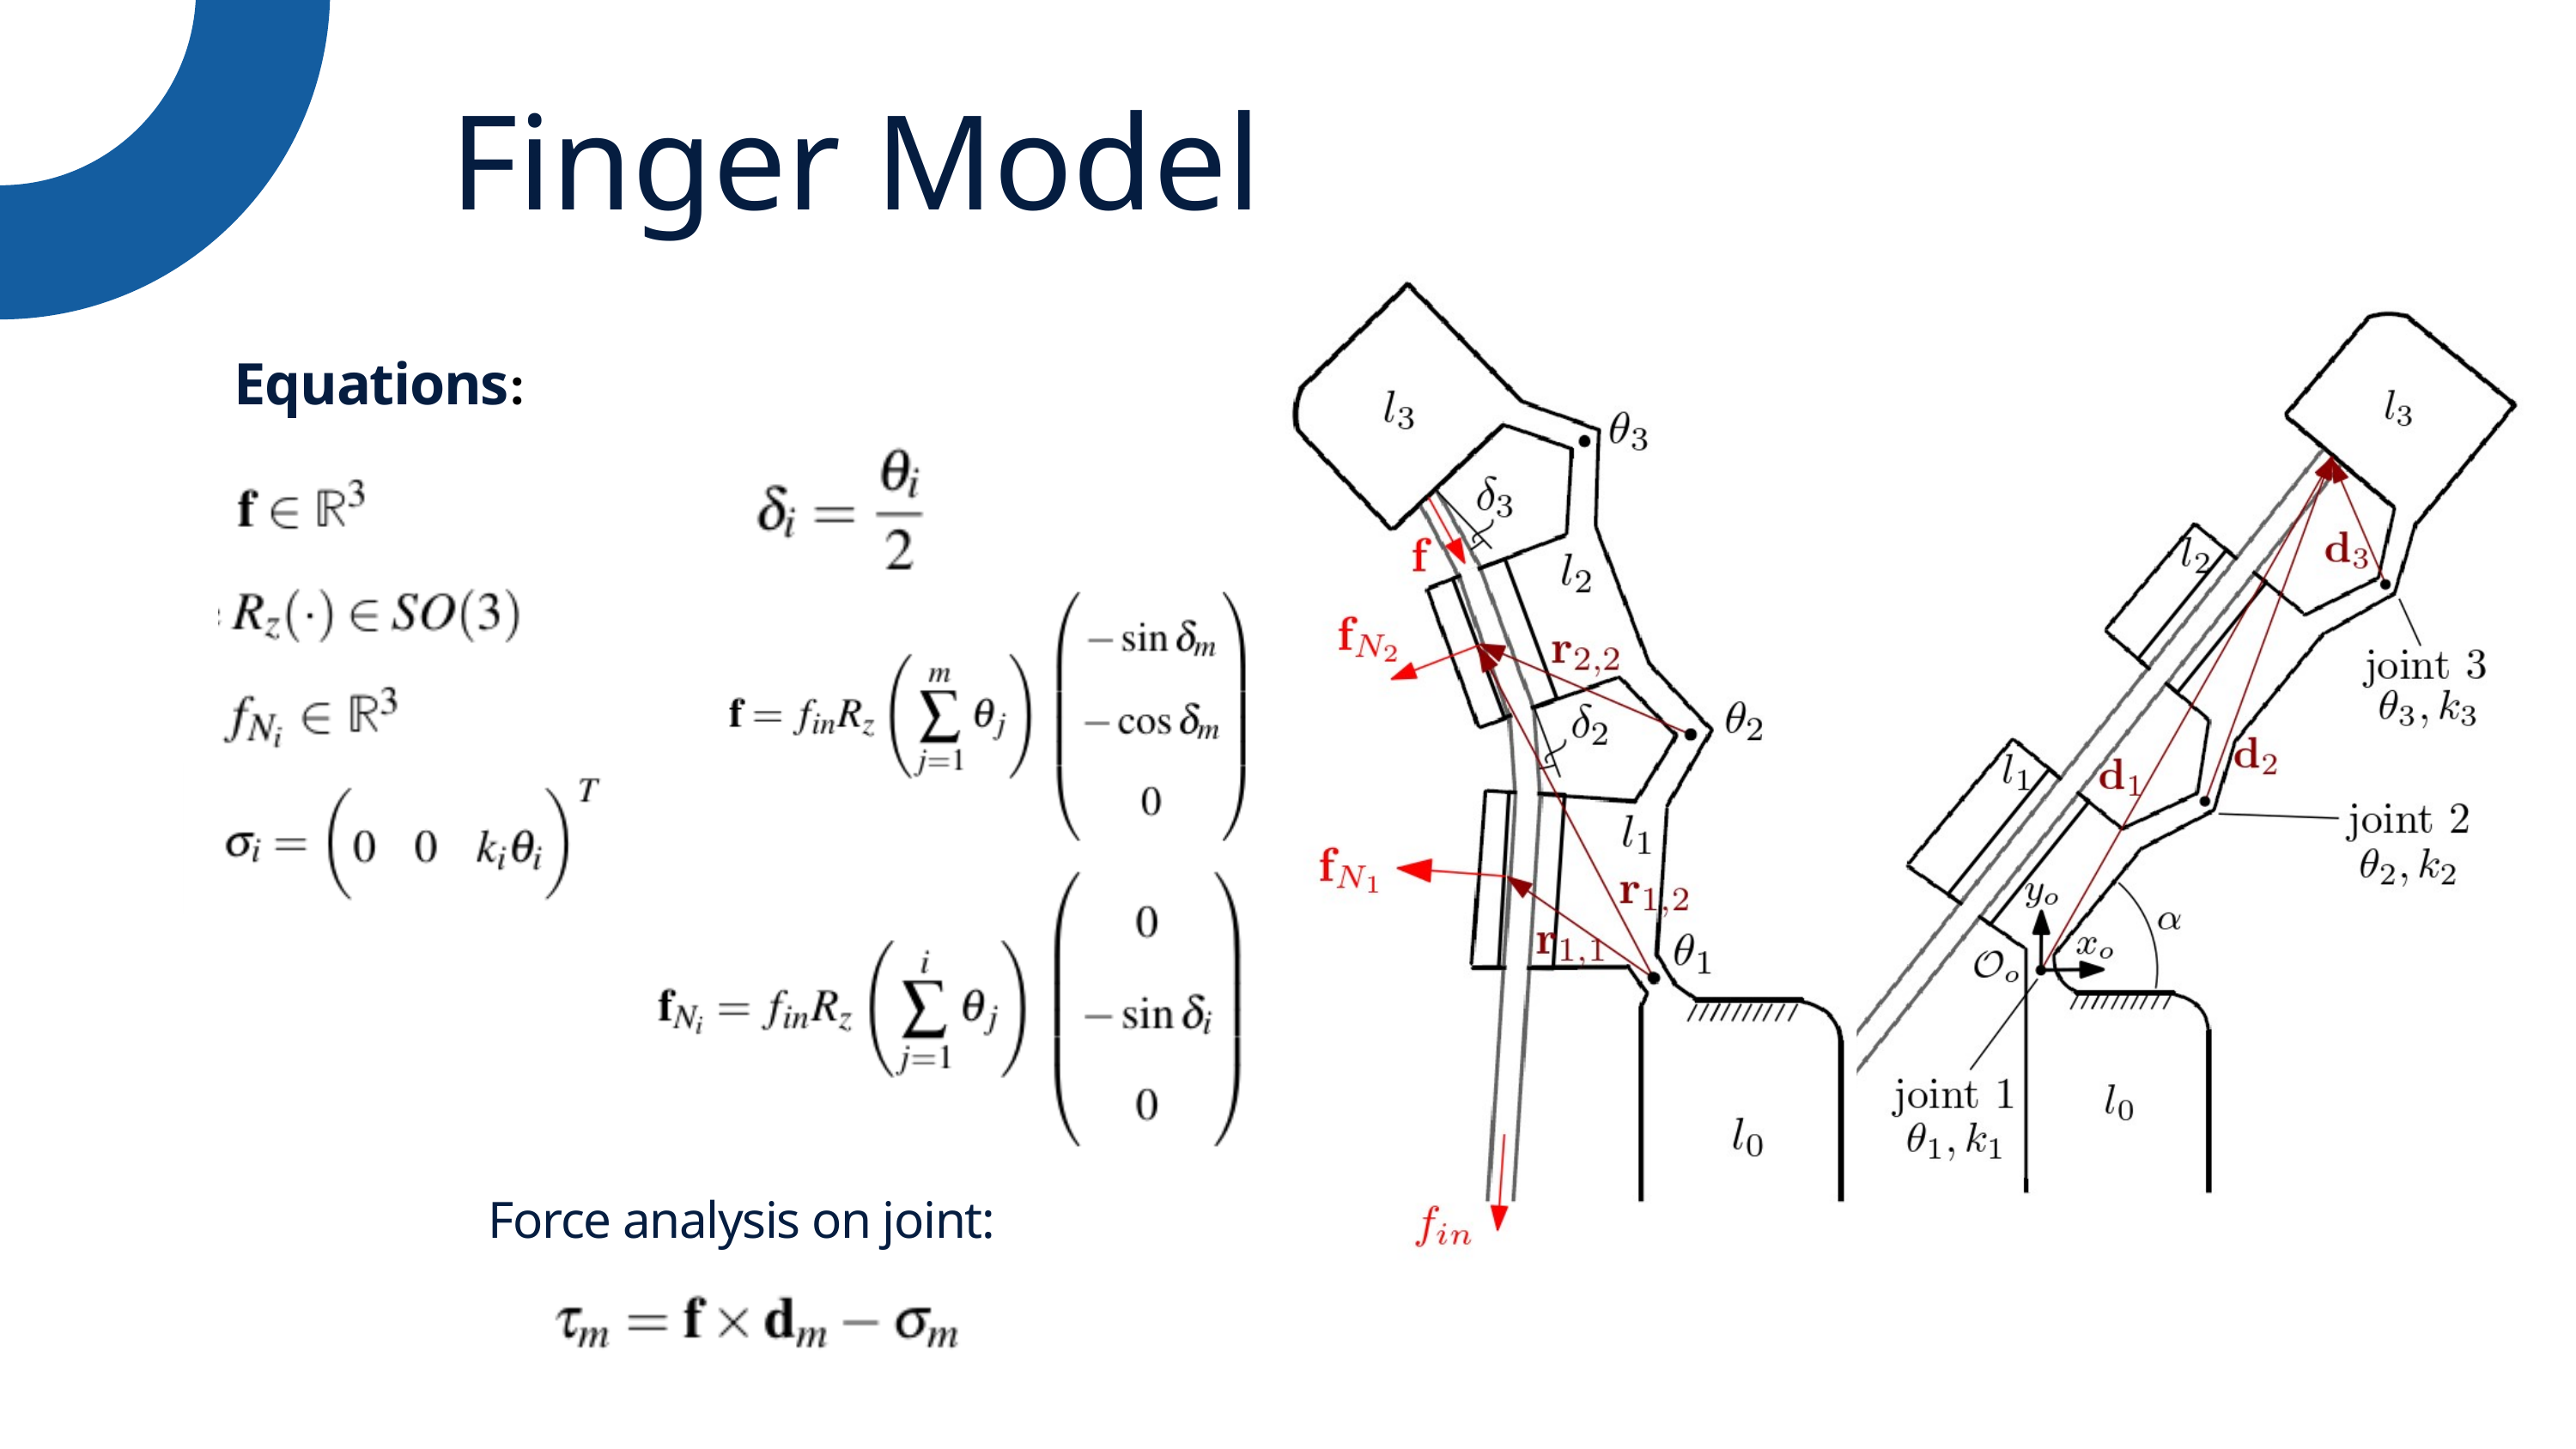

Finger Model
Equations:
Force analysis on joint: